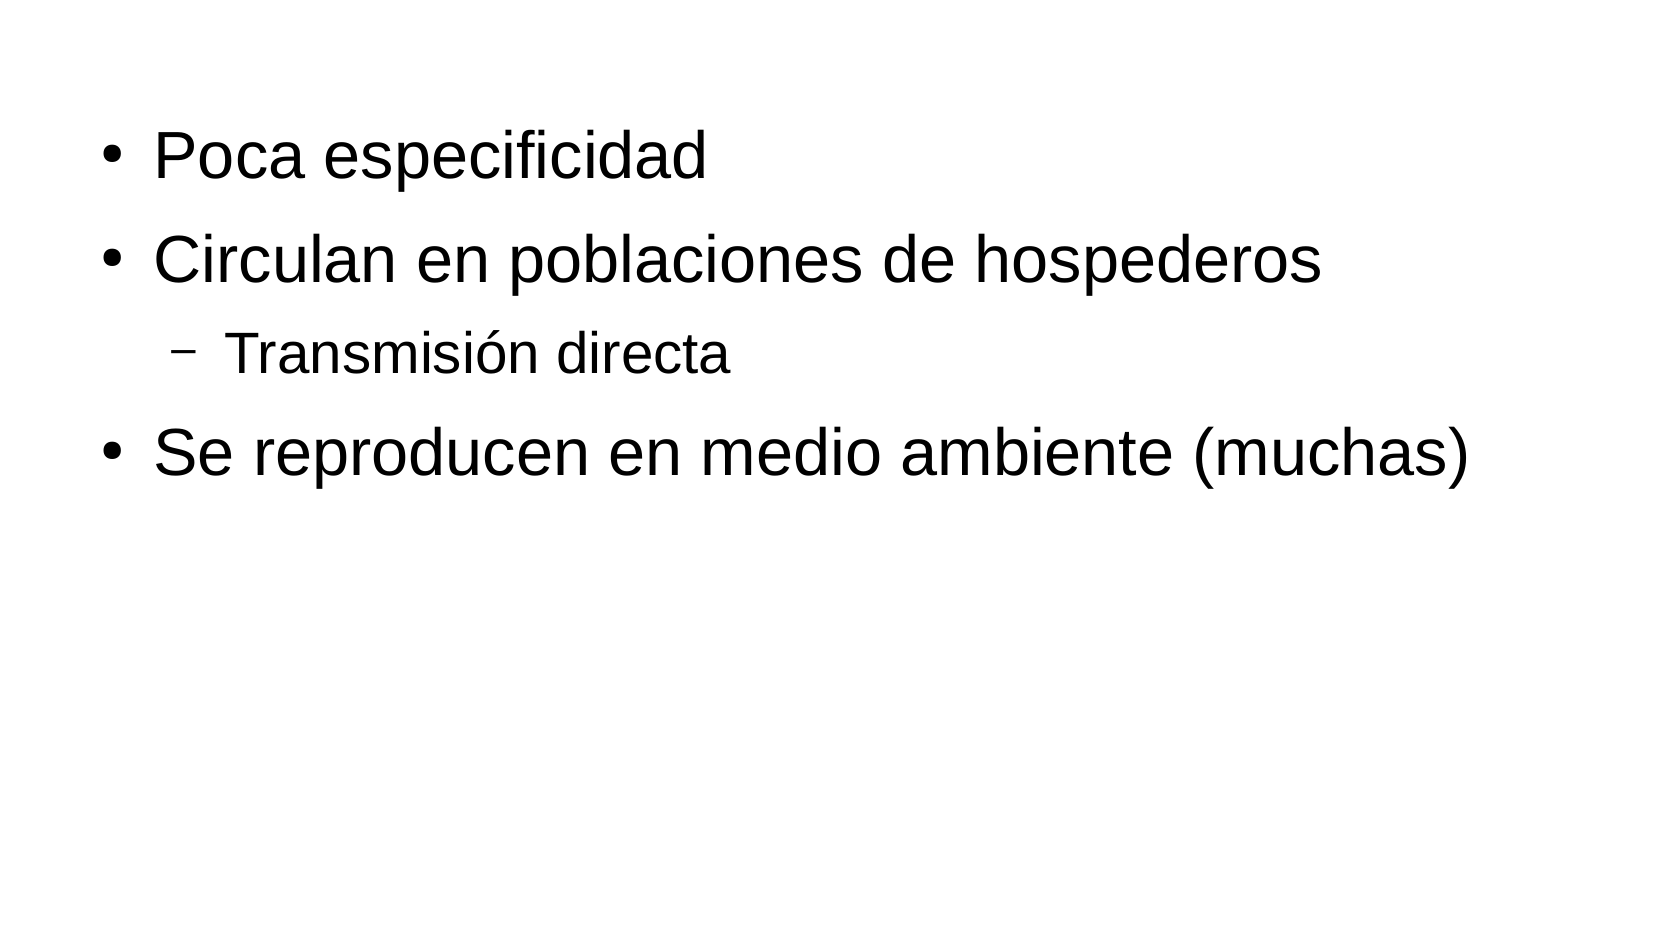

# Poca especificidad
Circulan en poblaciones de hospederos
Transmisión directa
Se reproducen en medio ambiente (muchas)